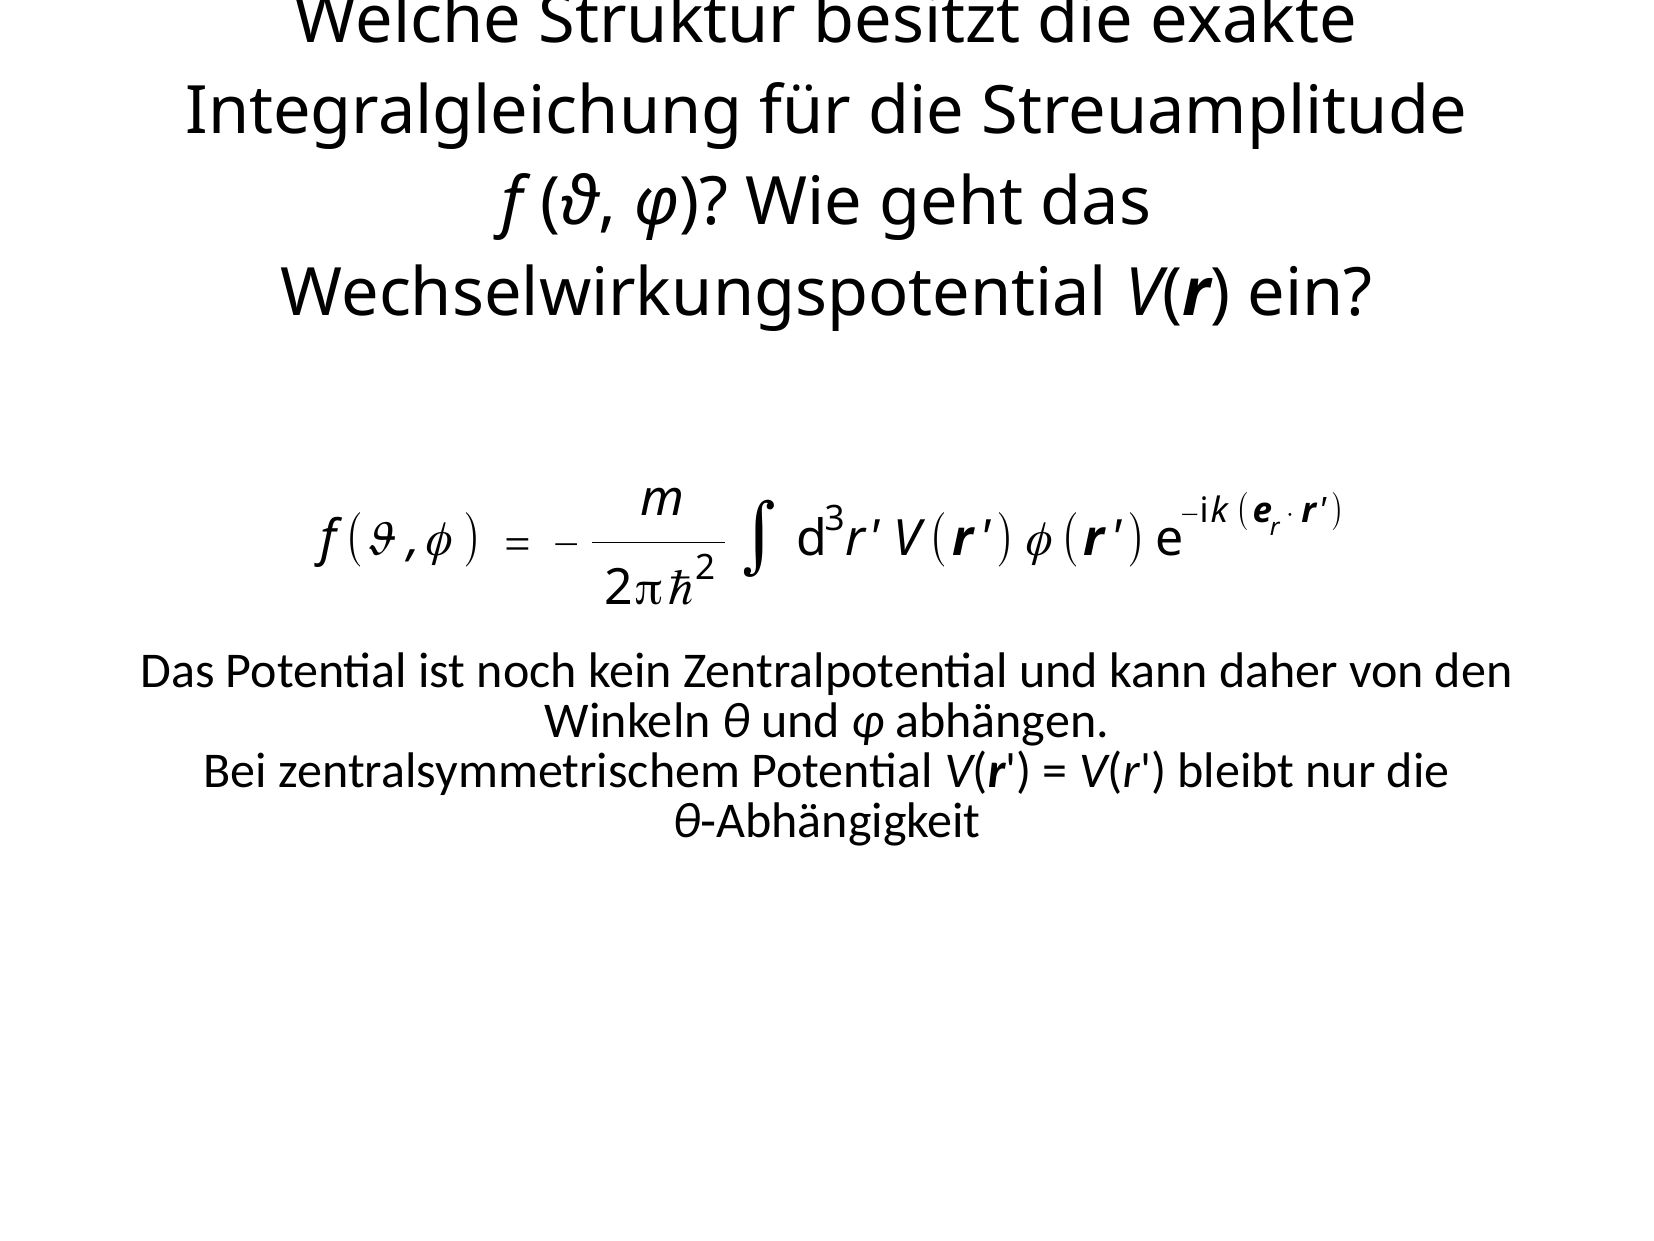

# Welche Struktur besitzt die exakte Integralgleichung für die Streuamplitude f (ϑ, φ)? Wie geht das Wechselwirkungspotential V(r) ein?
Das Potential ist noch kein Zentralpotential und kann daher von den Winkeln θ und φ abhängen.
Bei zentralsymmetrischem Potential V(r') = V(r') bleibt nur die θ‑Abhängigkeit